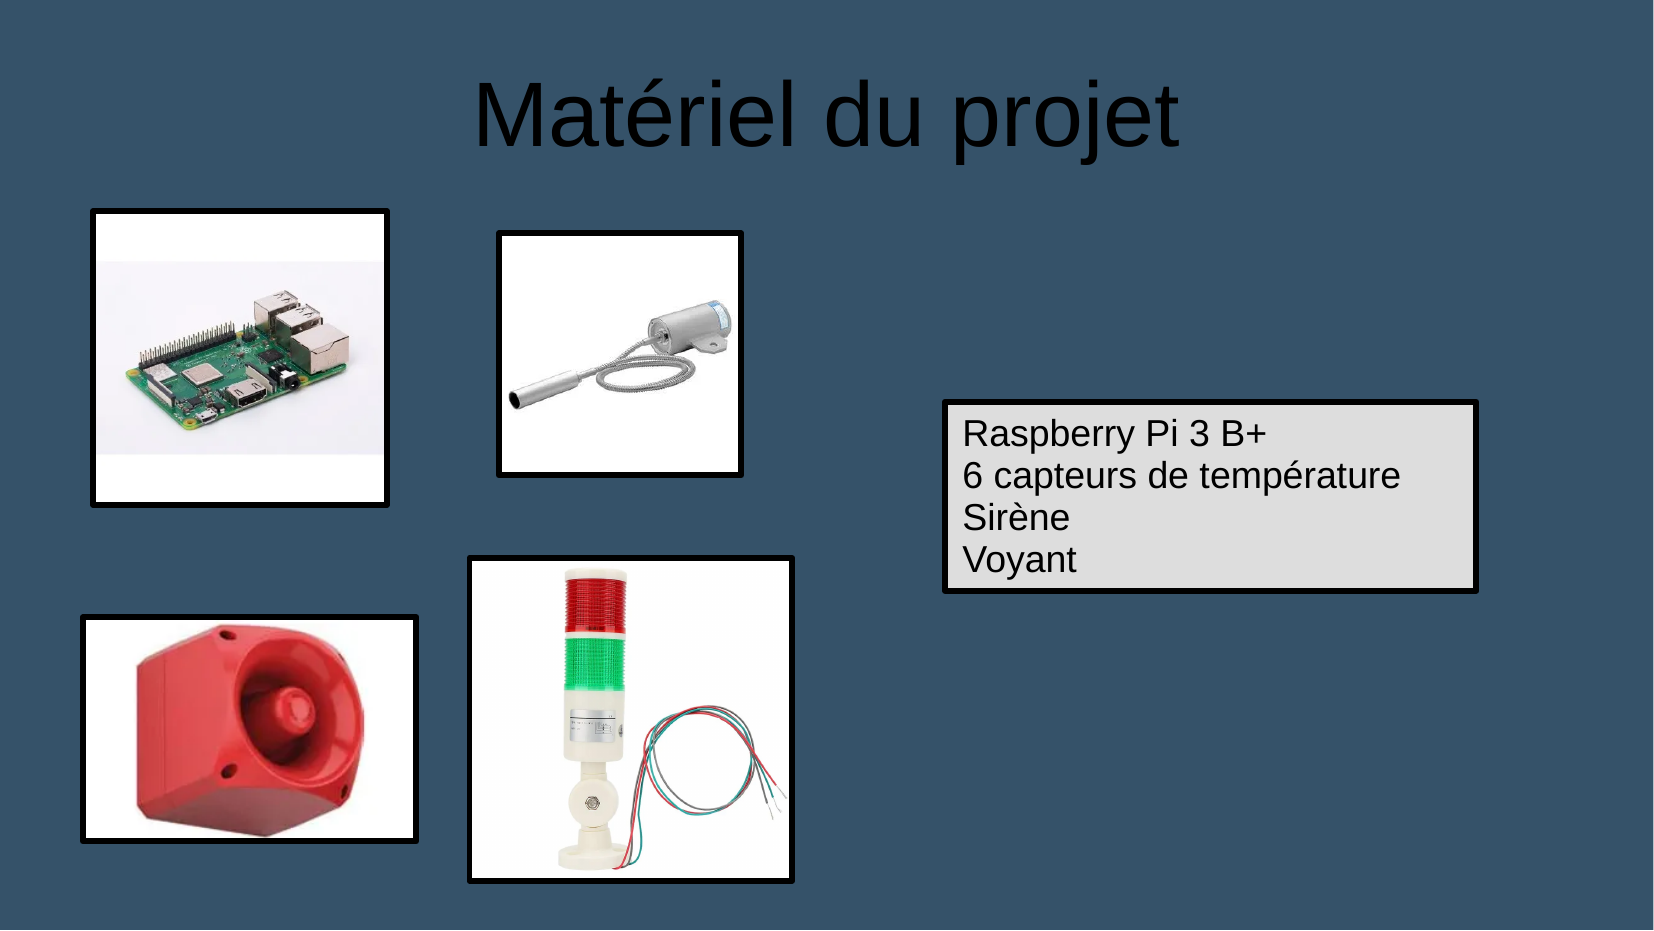

# Matériel du projet
Raspberry Pi 3 B+
6 capteurs de température
Sirène
Voyant